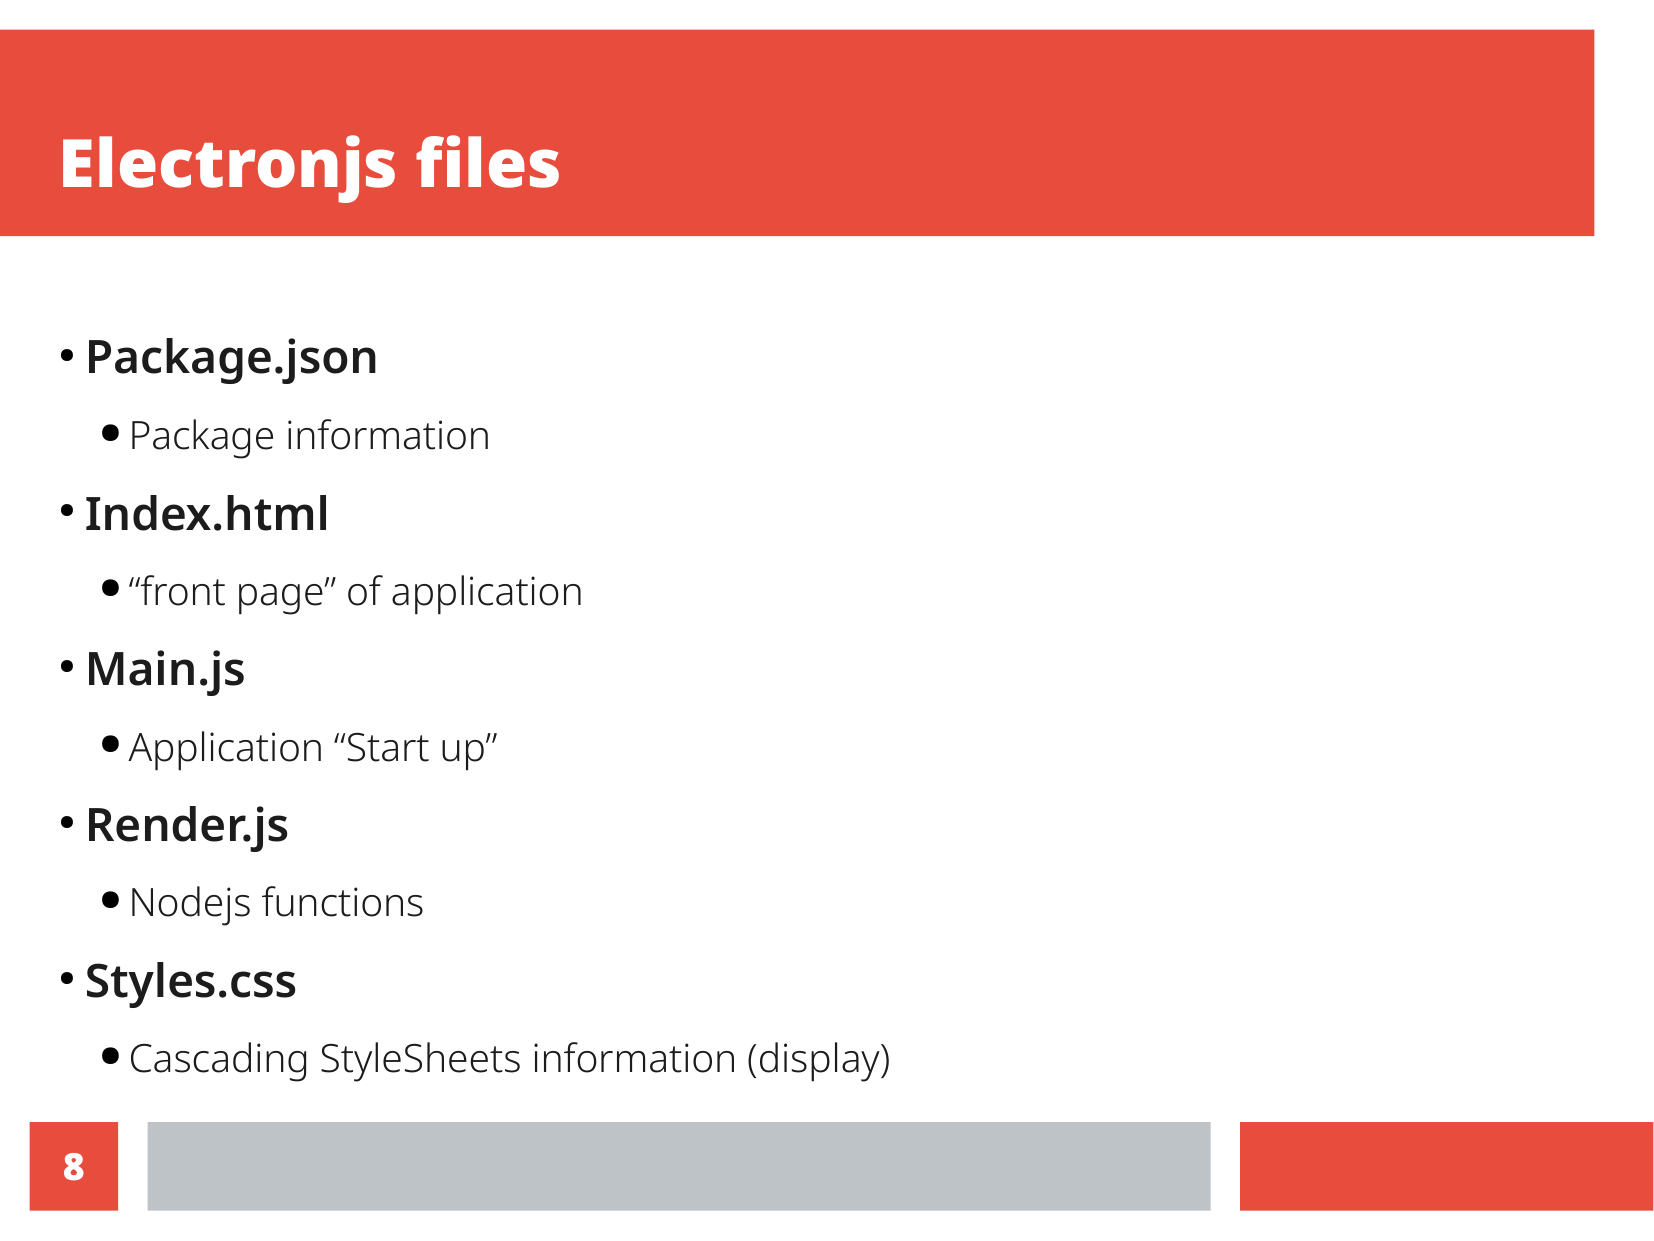

# Electronjs files
 Package.json
 Package information
 Index.html
 “front page” of application
 Main.js
 Application “Start up”
 Render.js
 Nodejs functions
 Styles.css
 Cascading StyleSheets information (display)
8